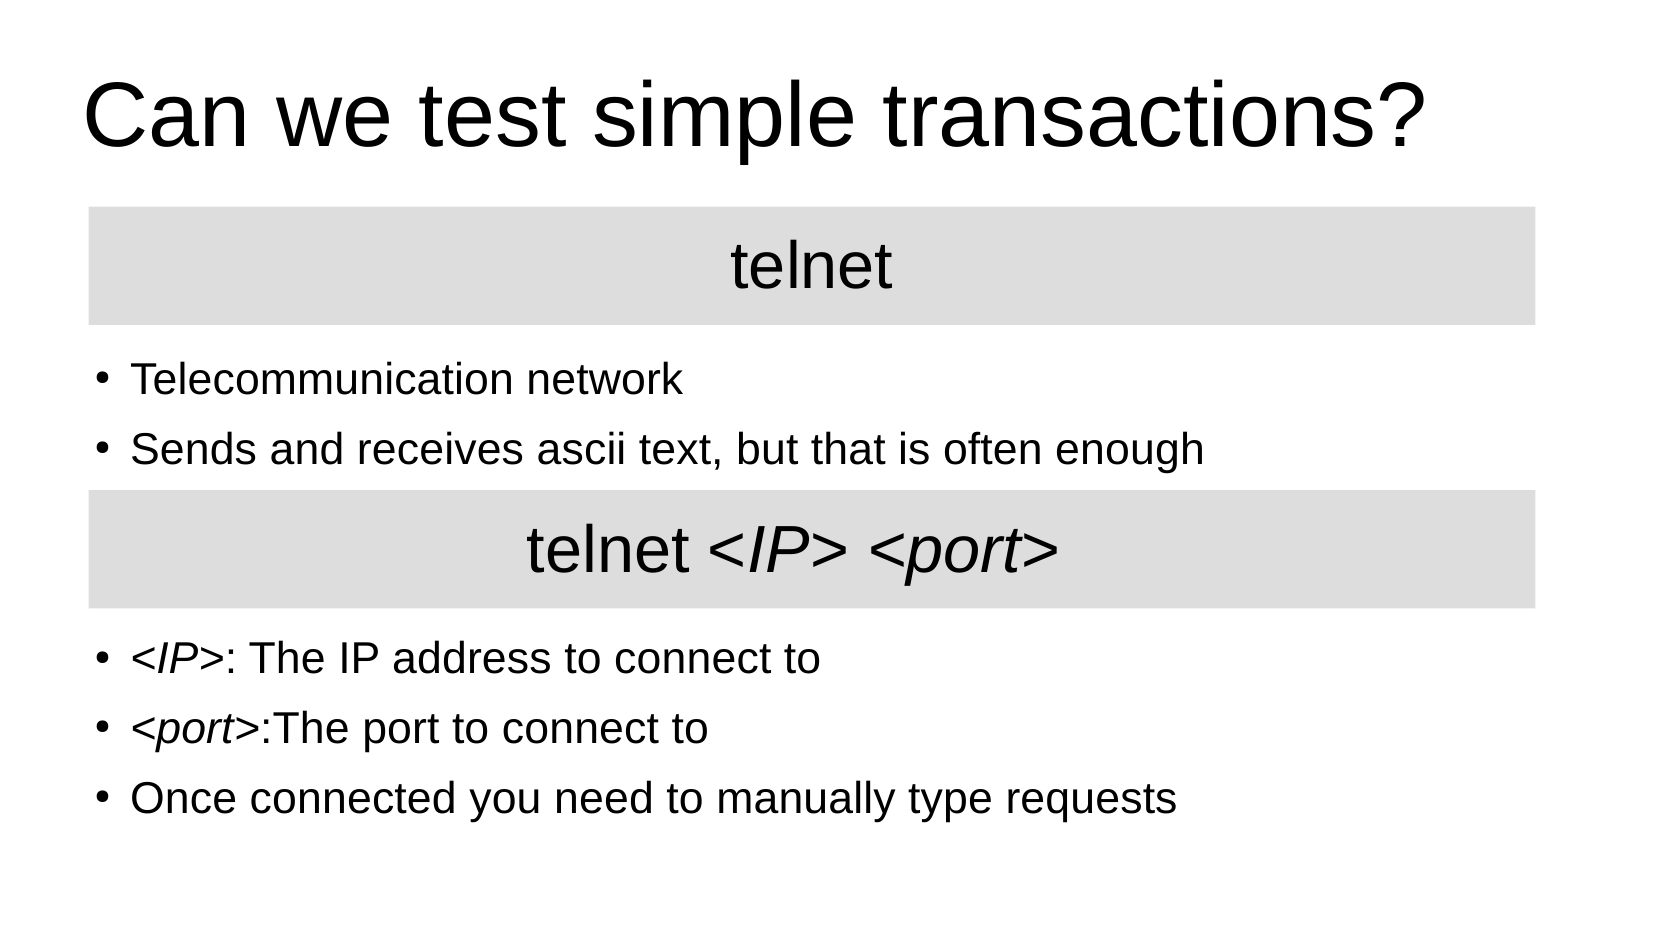

# Can we test simple transactions?
telnet
Telecommunication network
Sends and receives ascii text, but that is often enough
<IP>: The IP address to connect to
<port>:The port to connect to
Once connected you need to manually type requests
telnet <IP> <port>